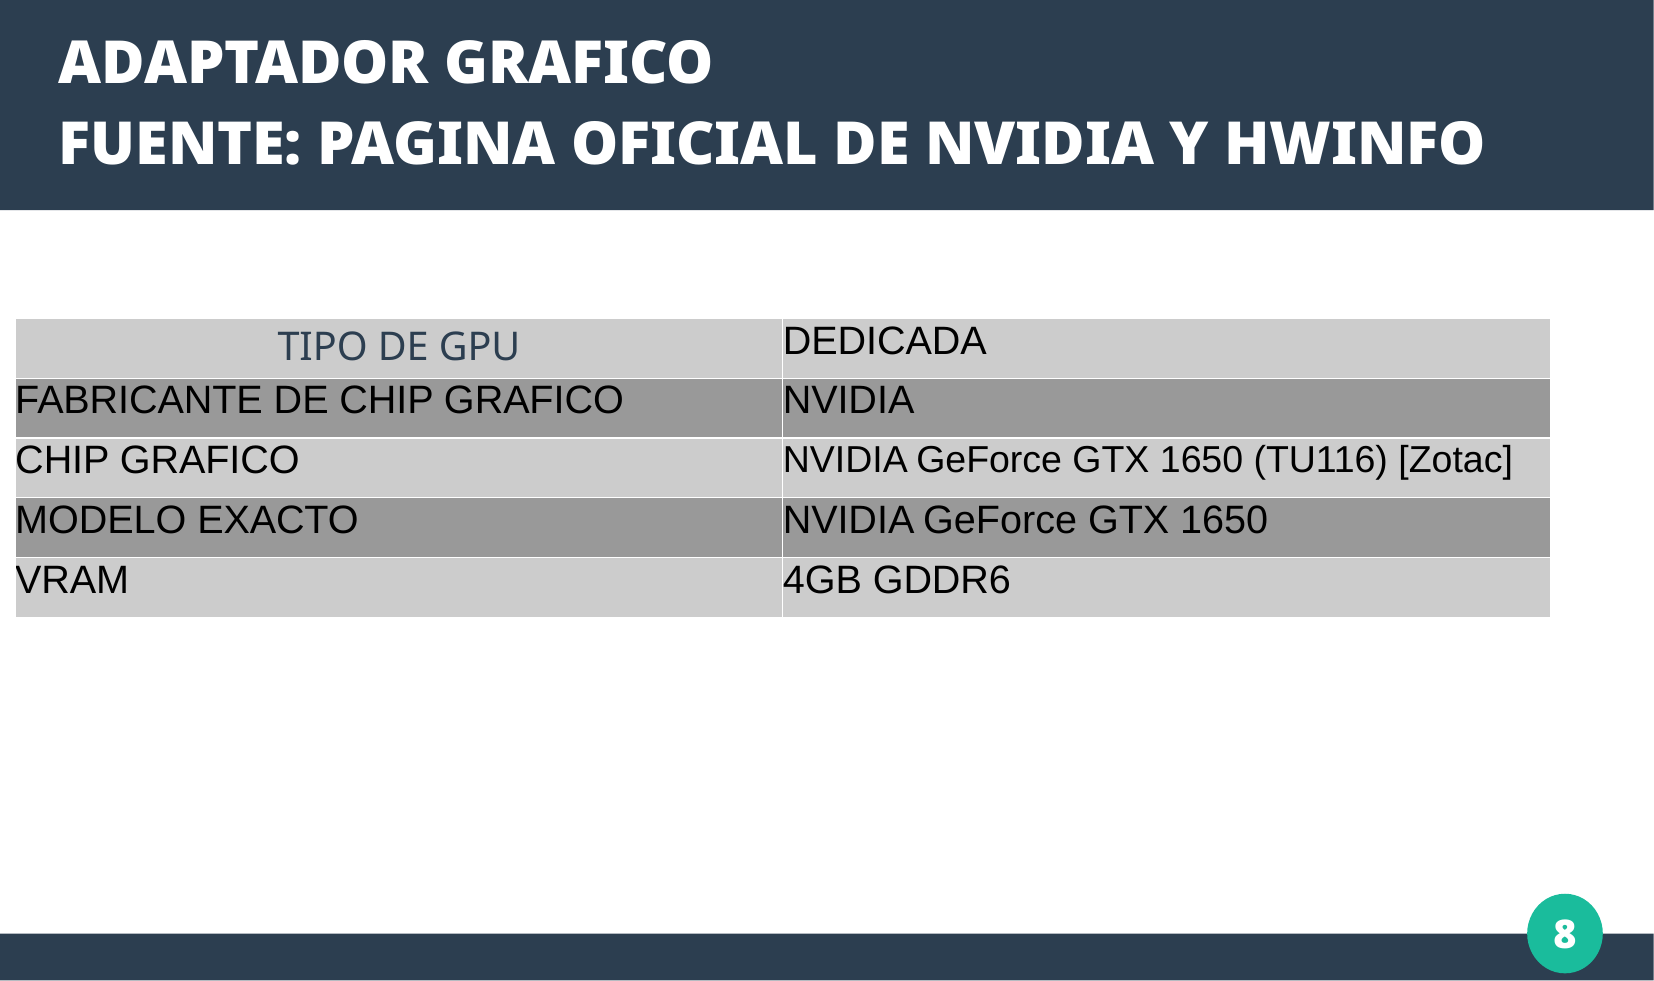

# ADAPTADOR GRAFICO FUENTE: PAGINA OFICIAL DE NVIDIA Y HWINFO
| TIPO DE GPU | DEDICADA |
| --- | --- |
| FABRICANTE DE CHIP GRAFICO | NVIDIA |
| CHIP GRAFICO | NVIDIA GeForce GTX 1650 (TU116) [Zotac] |
| MODELO EXACTO | NVIDIA GeForce GTX 1650 |
| VRAM | 4GB GDDR6 |